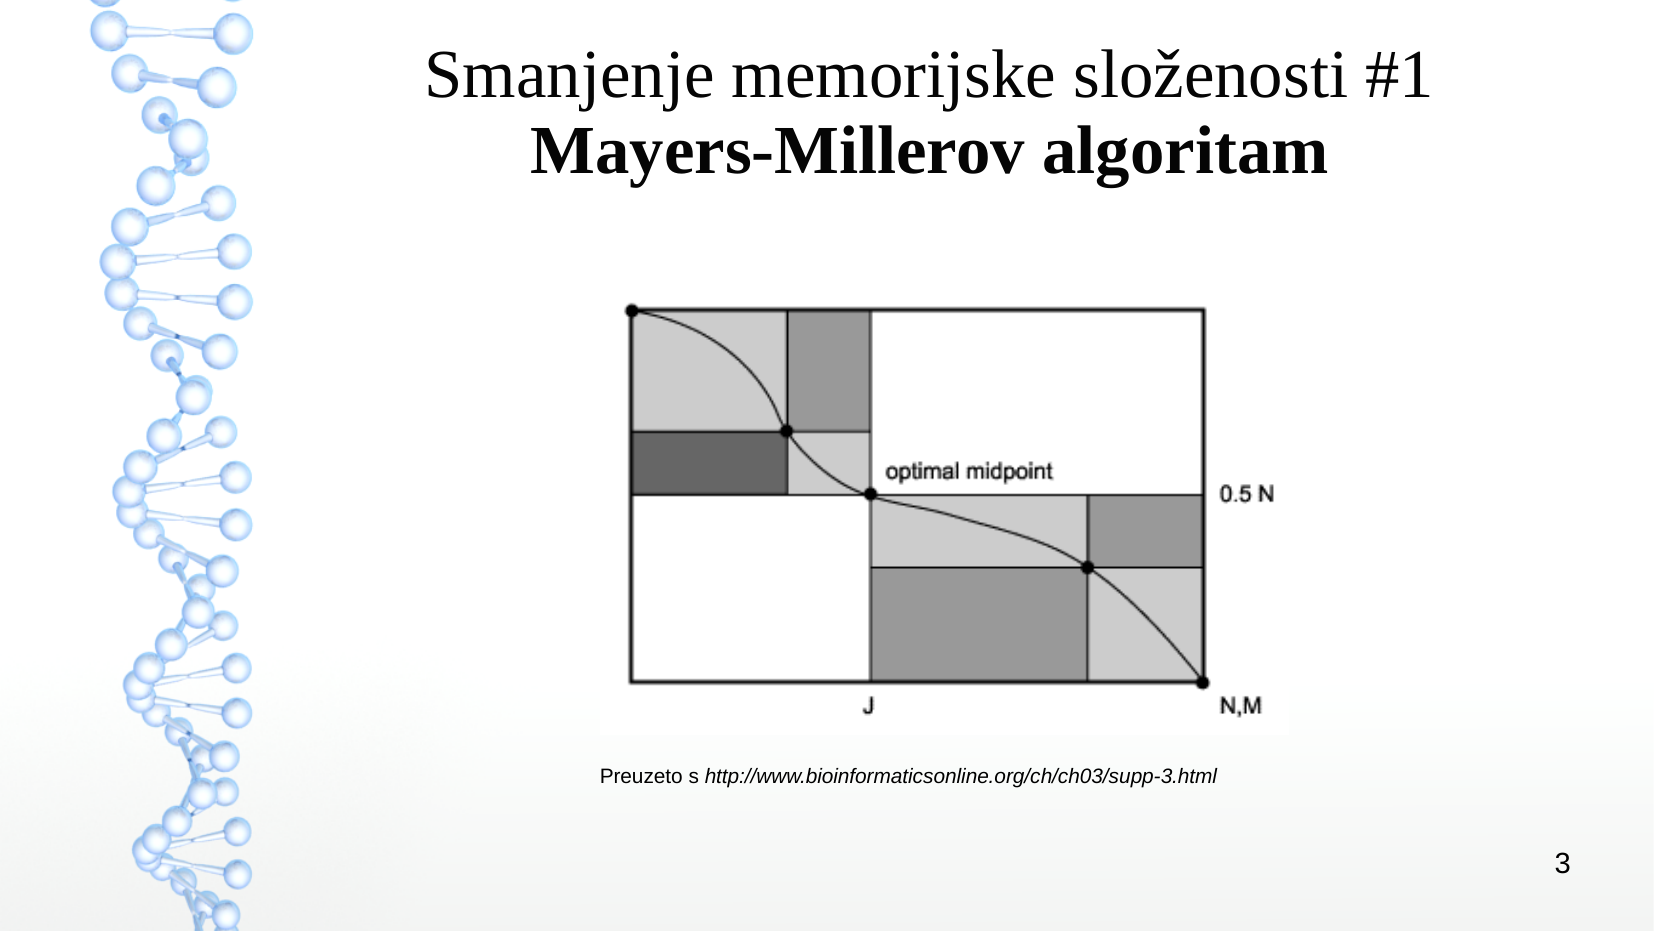

# Smanjenje memorijske složenosti #1 Mayers-Millerov algoritam
Preuzeto s http://www.bioinformaticsonline.org/ch/ch03/supp-3.html
3